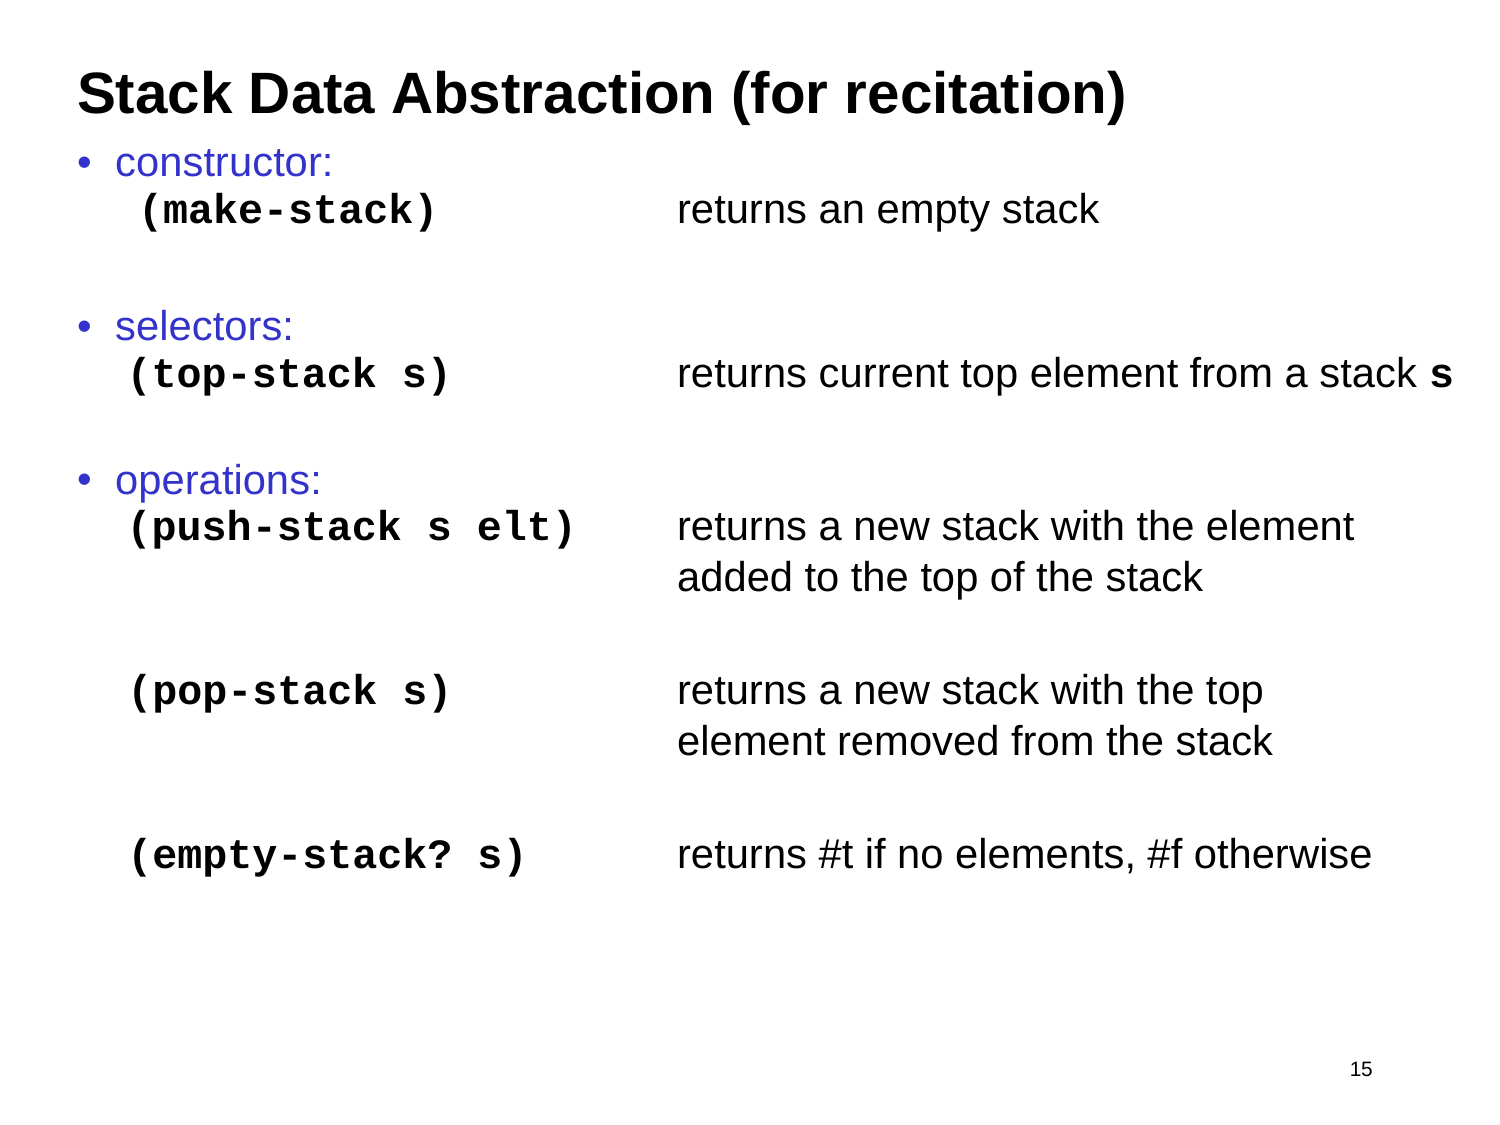

# Stack Data Abstraction (for recitation)
constructor:
 (make-stack) 		returns an empty stack
selectors:
 (top-stack s)		returns current top element from a stack s
operations:
 (push-stack s elt)	returns a new stack with the element
				added to the top of the stack
 (pop-stack s)		returns a new stack with the top
				element removed from the stack
 (empty-stack? s)	returns #t if no elements, #f otherwise
15